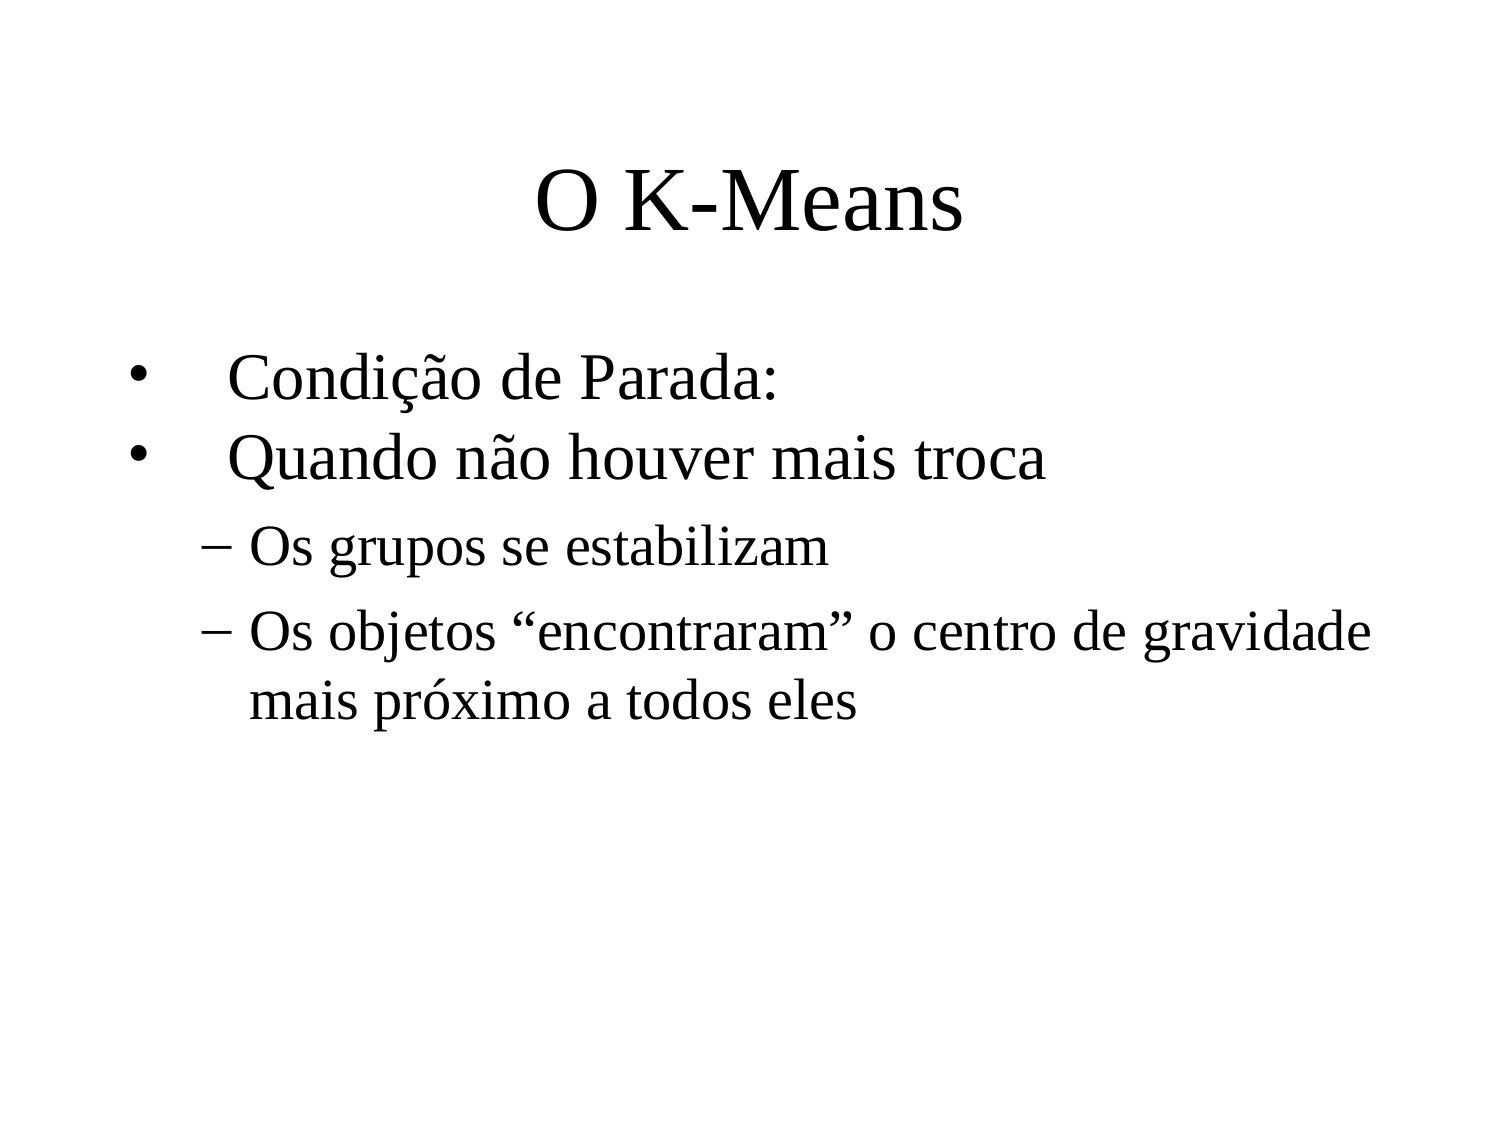

# O K-Means
Condição de Parada:
Quando não houver mais troca
Os grupos se estabilizam
Os objetos “encontraram” o centro de gravidade mais próximo a todos eles